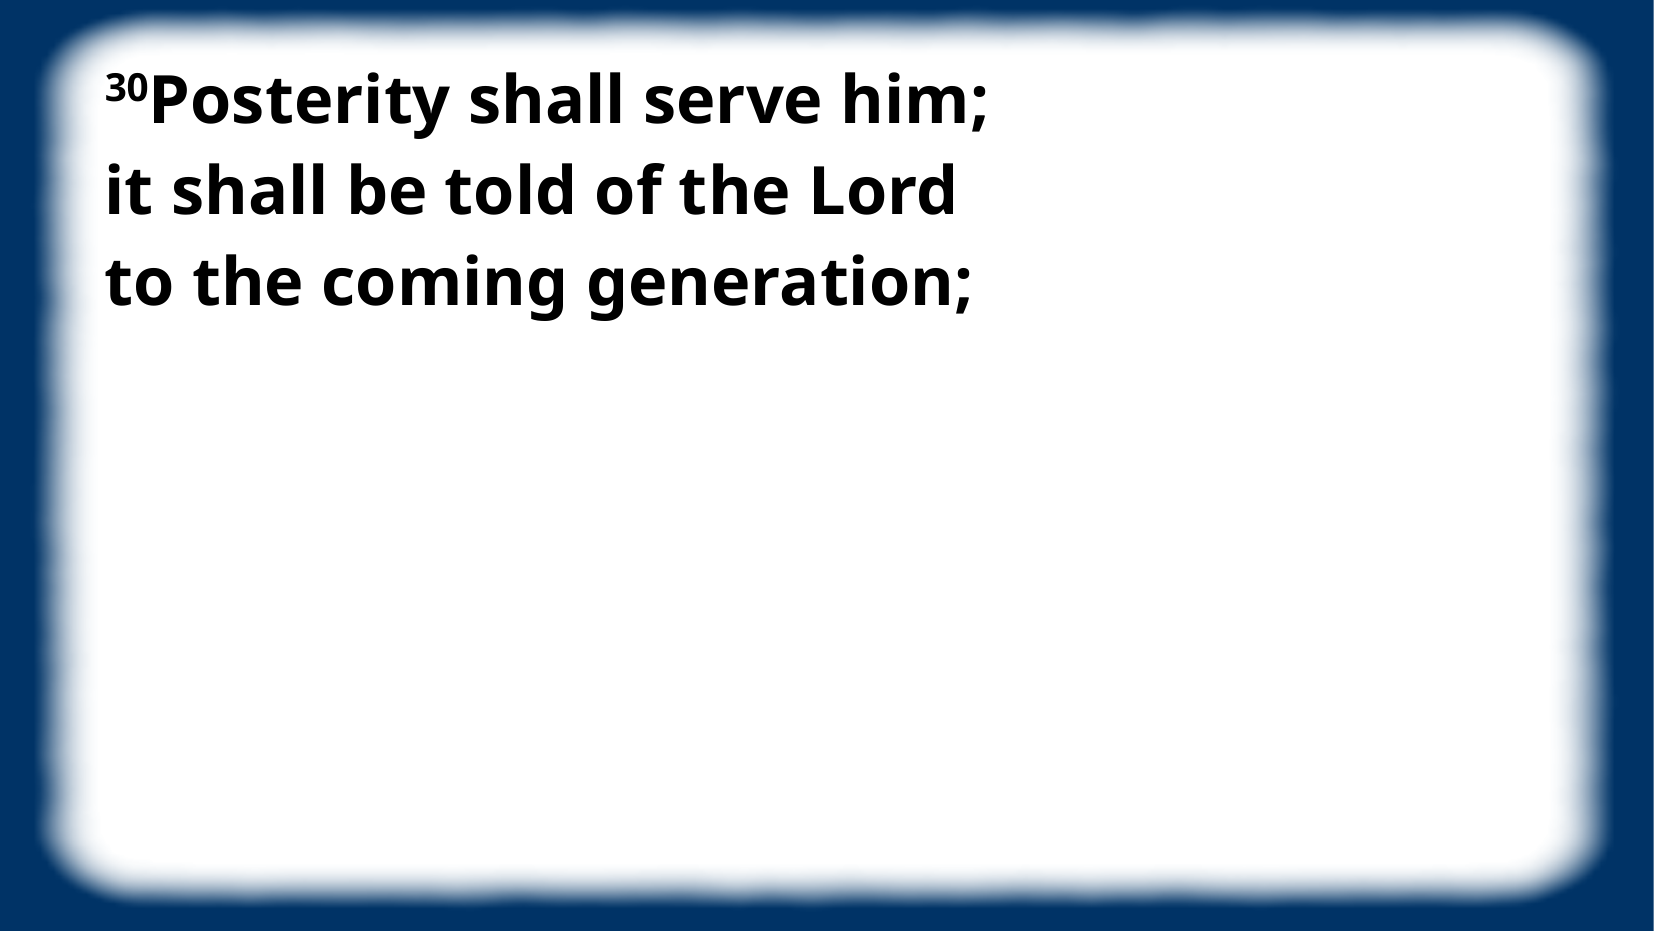

30Posterity shall serve him;
it shall be told of the Lord
to the coming generation;